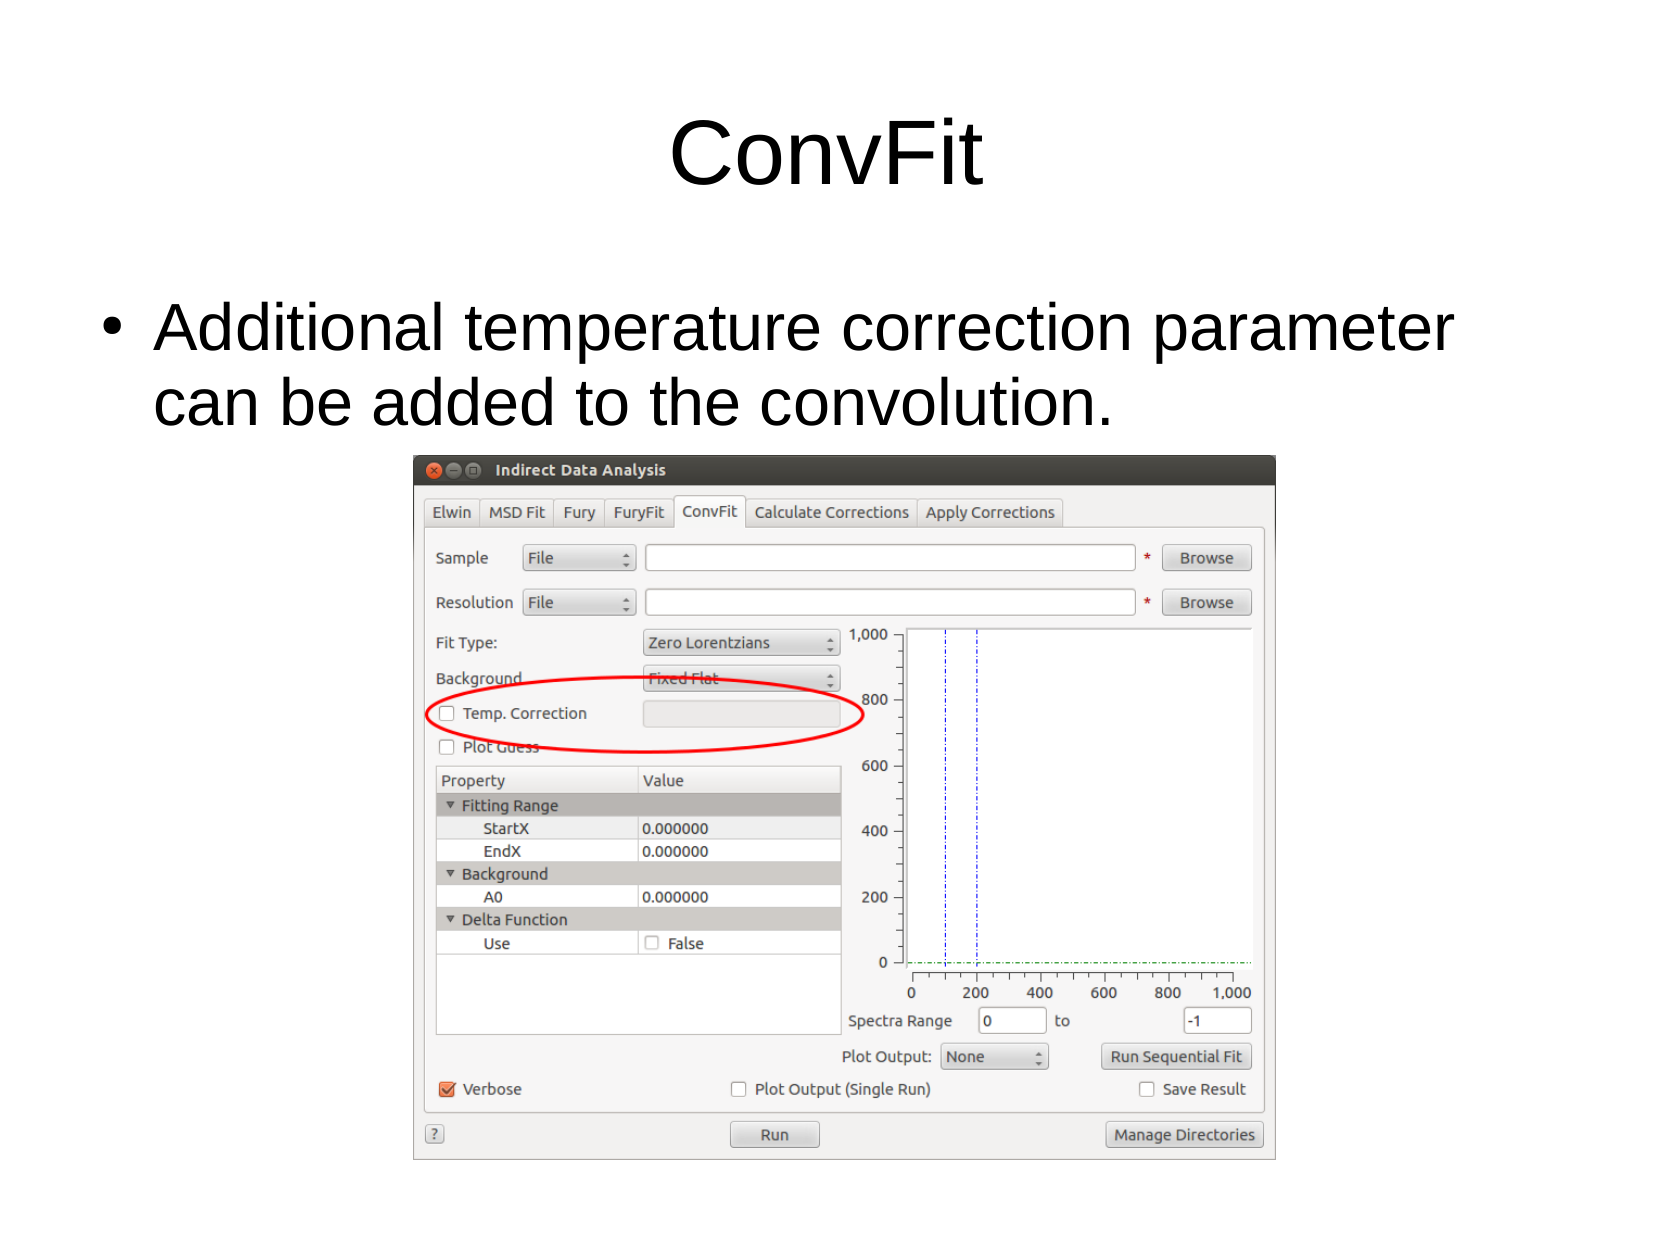

# ConvFit
Additional temperature correction parameter can be added to the convolution.